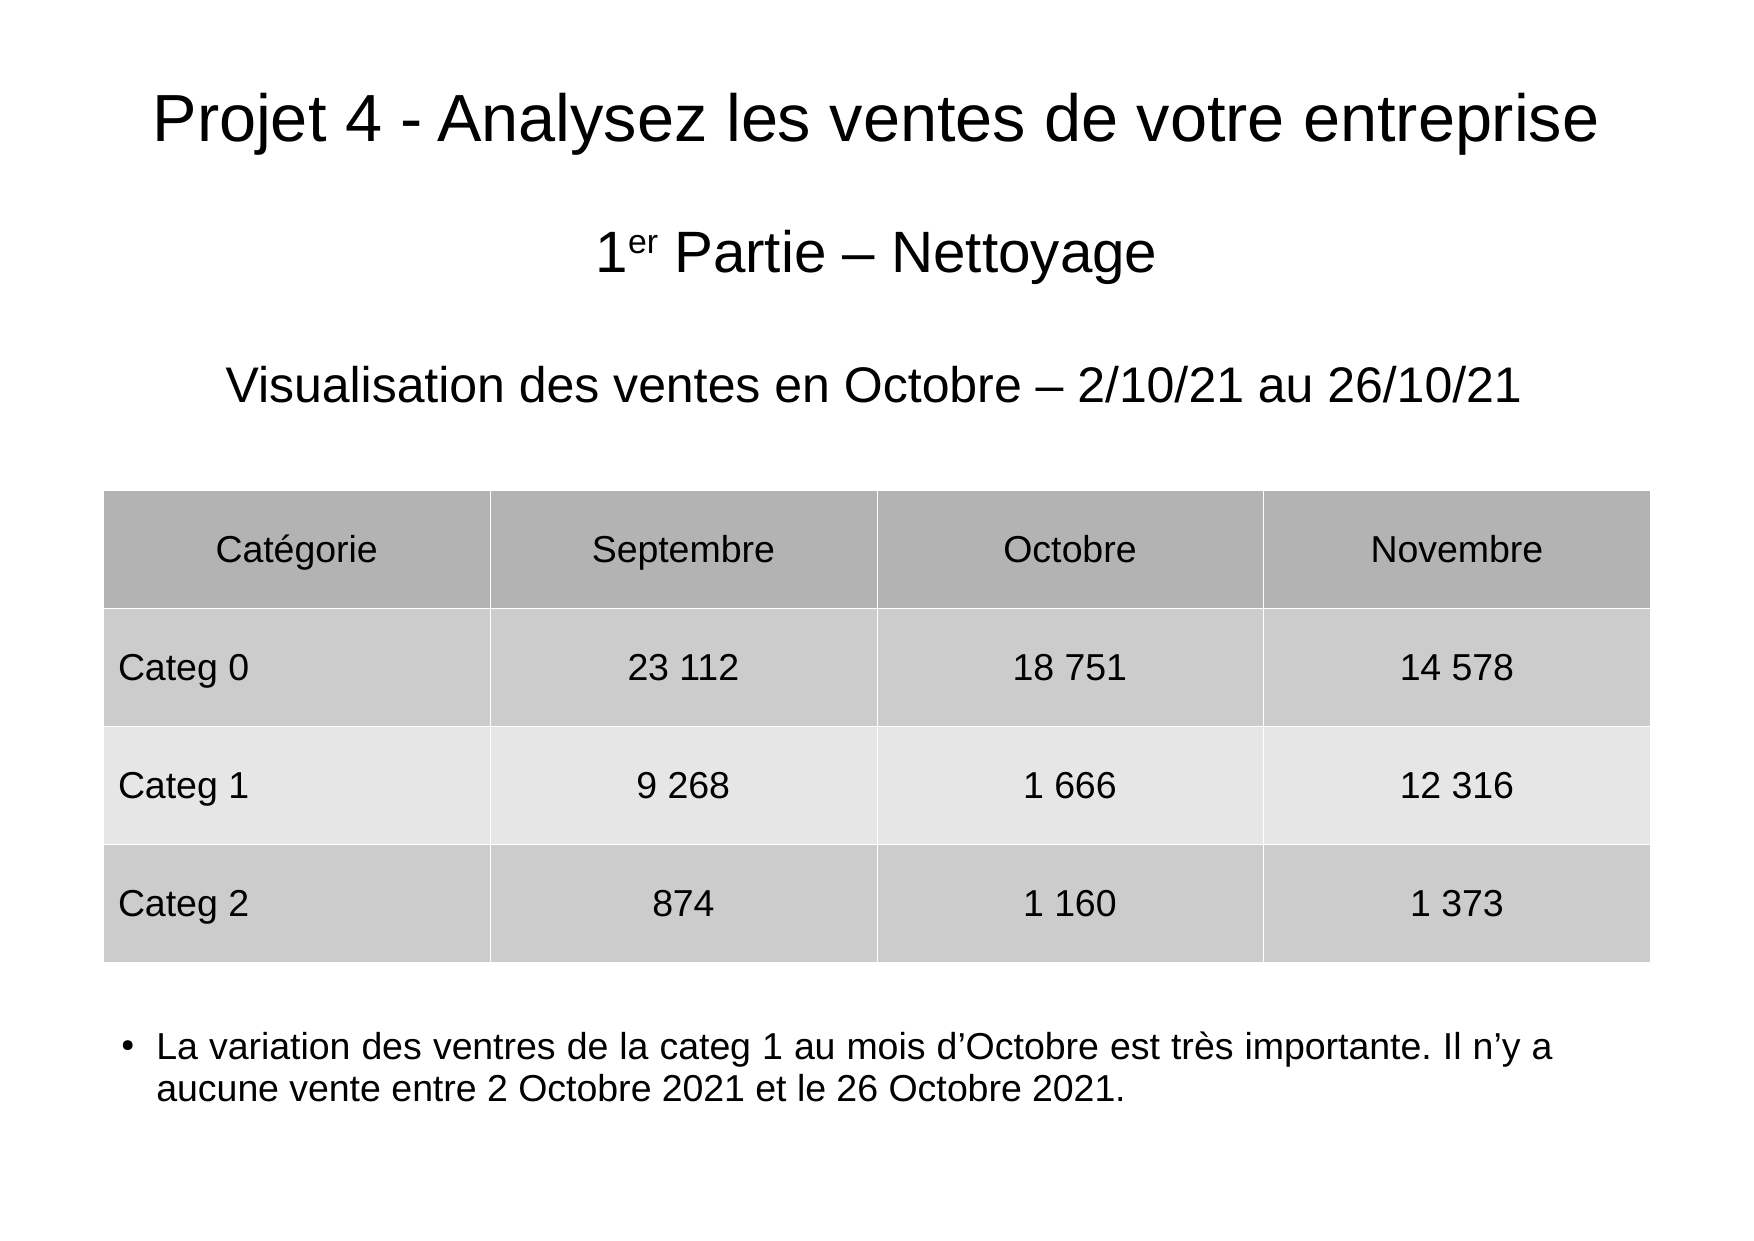

# Projet 4 - Analysez les ventes de votre entreprise
1er Partie – Nettoyage
Visualisation des ventes en Octobre – 2/10/21 au 26/10/21
| Catégorie | Septembre | Octobre | Novembre |
| --- | --- | --- | --- |
| Categ 0 | 23 112 | 18 751 | 14 578 |
| Categ 1 | 9 268 | 1 666 | 12 316 |
| Categ 2 | 874 | 1 160 | 1 373 |
La variation des ventres de la categ 1 au mois d’Octobre est très importante. Il n’y a aucune vente entre 2 Octobre 2021 et le 26 Octobre 2021.